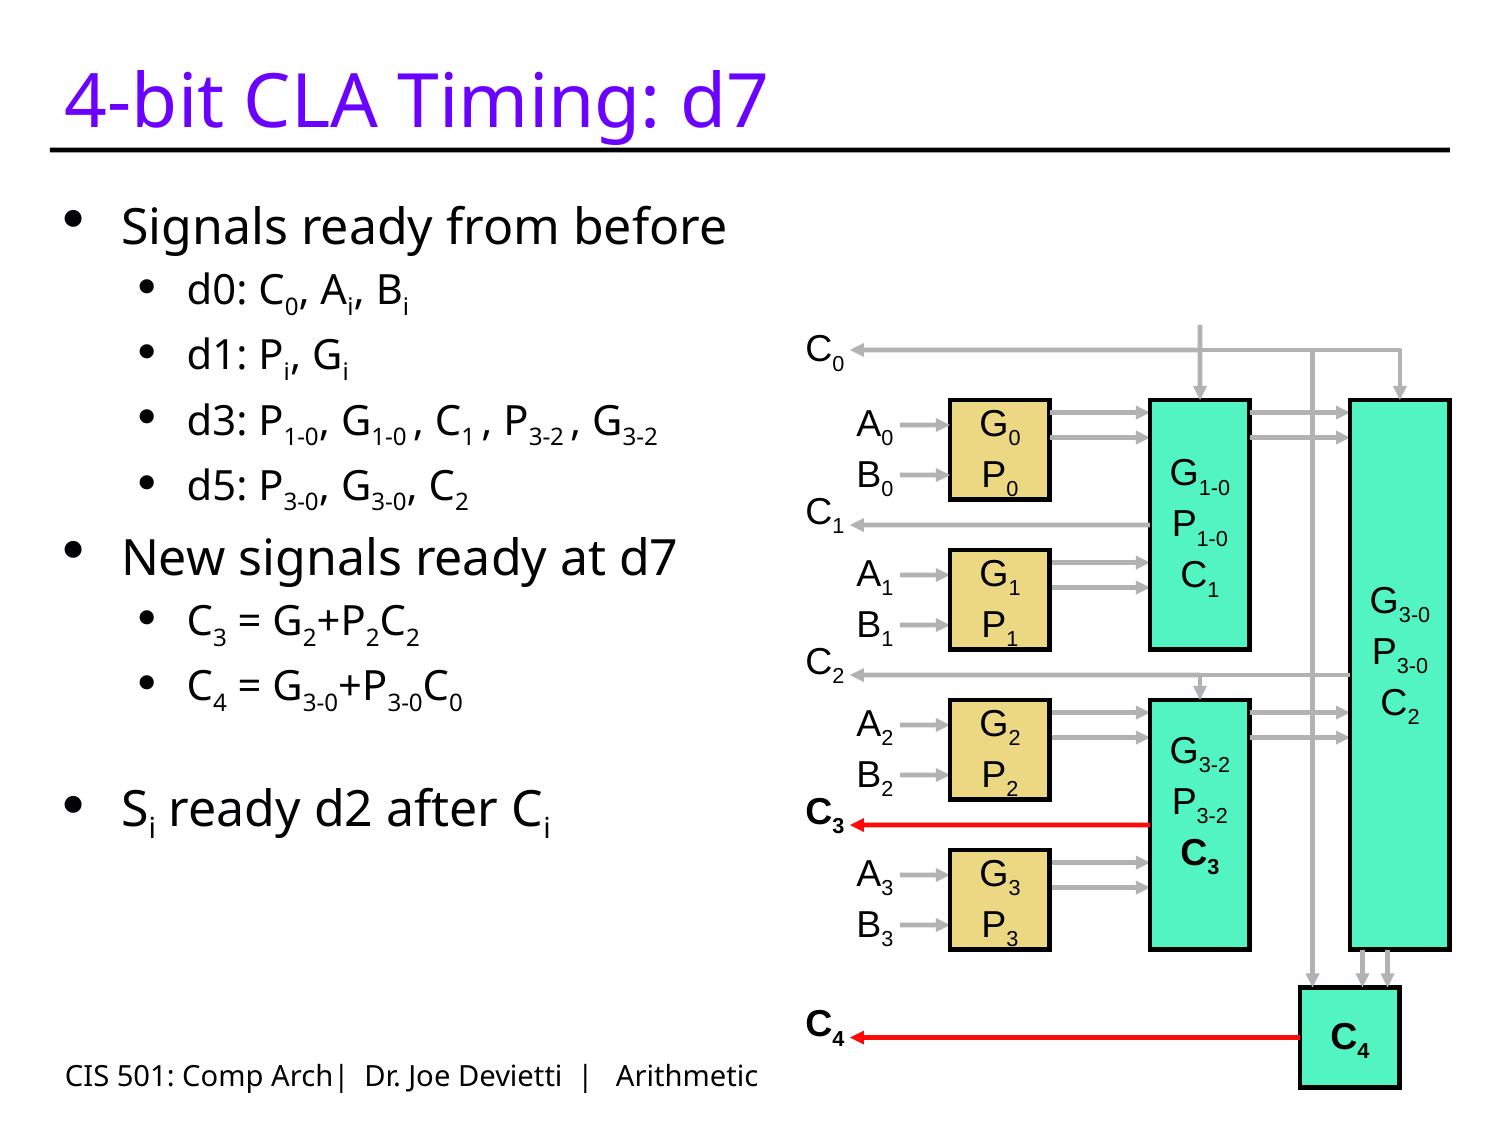

4-bit CLA Timing: d7
Signals ready from before
d0: C0, Ai, Bi
d1: Pi, Gi
d3: P1-0, G1-0 , C1 , P3-2 , G3-2
d5: P3-0, G3-0, C2
New signals ready at d7
C3 = G2+P2C2
C4 = G3-0+P3-0C0
Si ready d2 after Ci
C0
A0
B0
G0
P0
G1-0
P1-0
C1
G3-0
P3-0
C2
C1
A1
B1
G1
P1
C2
A2
B2
G2
P2
G3-2
P3-2
C3
C3
A3
B3
G3
P3
C4
C4
CIS 501: Comp Arch| Dr. Joe Devietti | Arithmetic